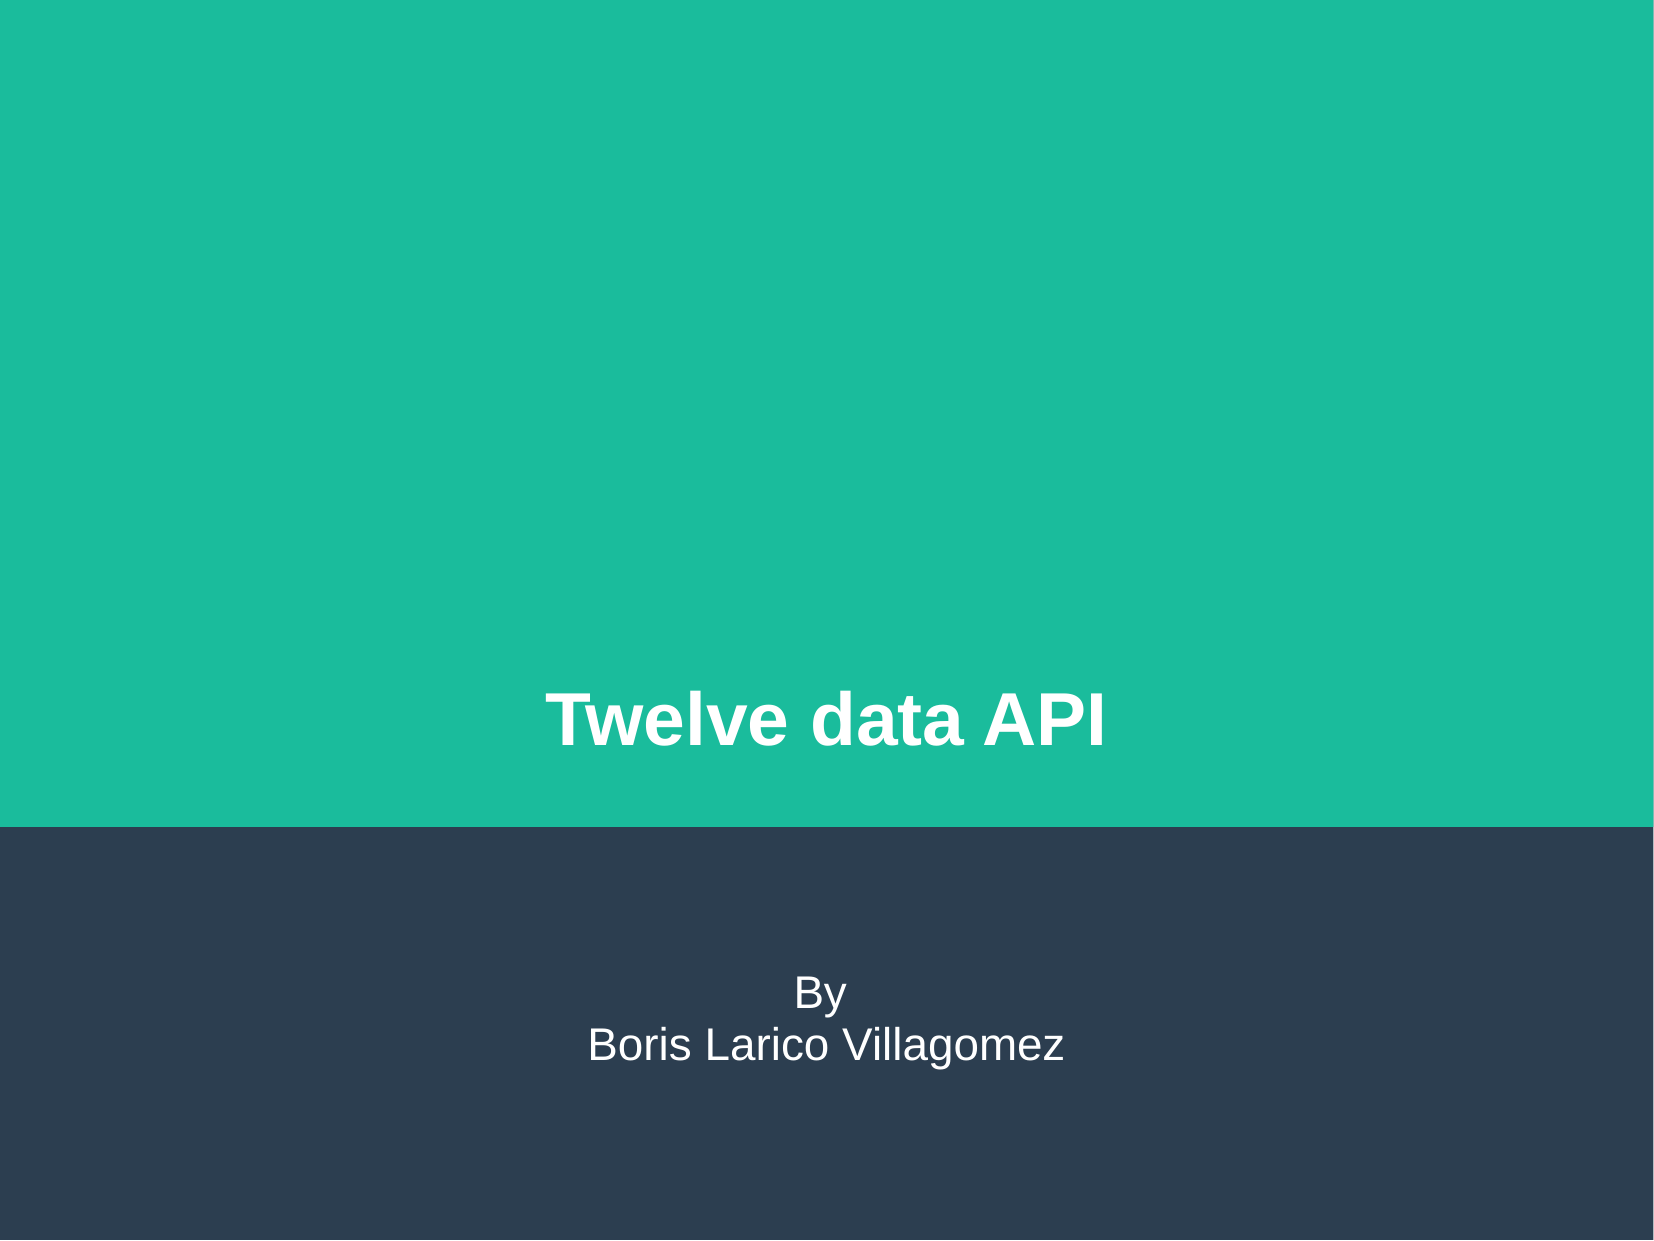

# Twelve data API
By
Boris Larico Villagomez